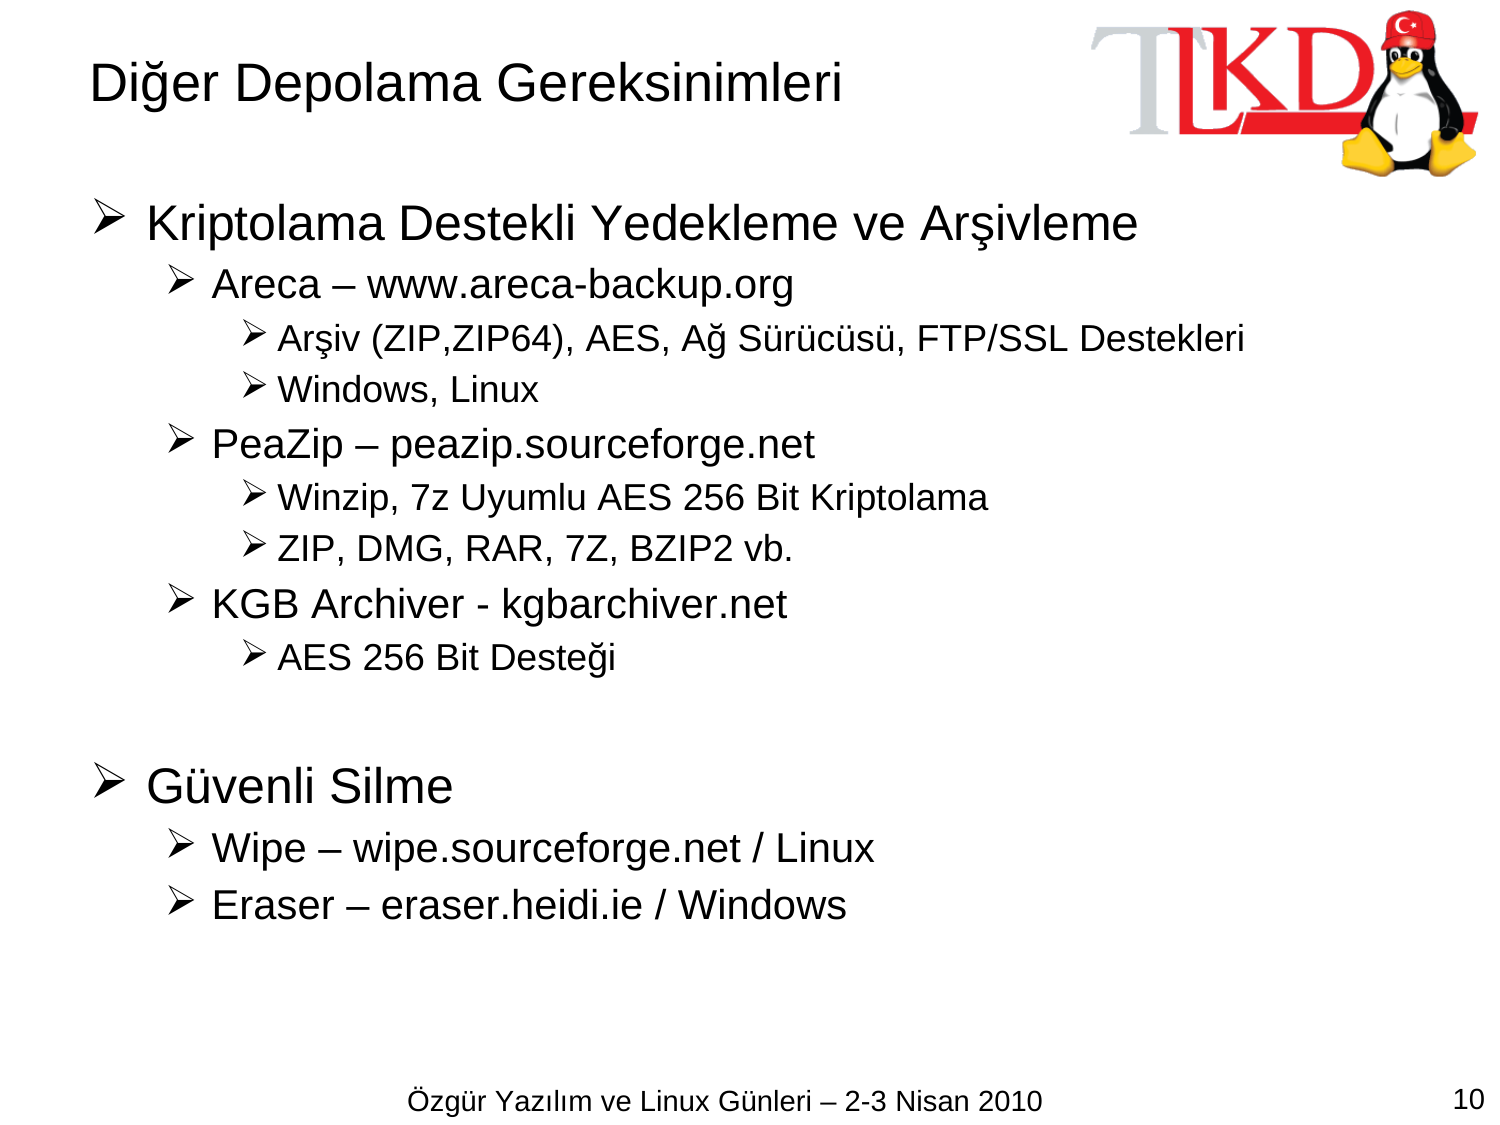

# Diğer Depolama Gereksinimleri
Kriptolama Destekli Yedekleme ve Arşivleme
Areca – www.areca-backup.org
Arşiv (ZIP,ZIP64), AES, Ağ Sürücüsü, FTP/SSL Destekleri
Windows, Linux
PeaZip – peazip.sourceforge.net
Winzip, 7z Uyumlu AES 256 Bit Kriptolama
ZIP, DMG, RAR, 7Z, BZIP2 vb.
KGB Archiver - kgbarchiver.net
AES 256 Bit Desteği
Güvenli Silme
Wipe – wipe.sourceforge.net / Linux
Eraser – eraser.heidi.ie / Windows
10